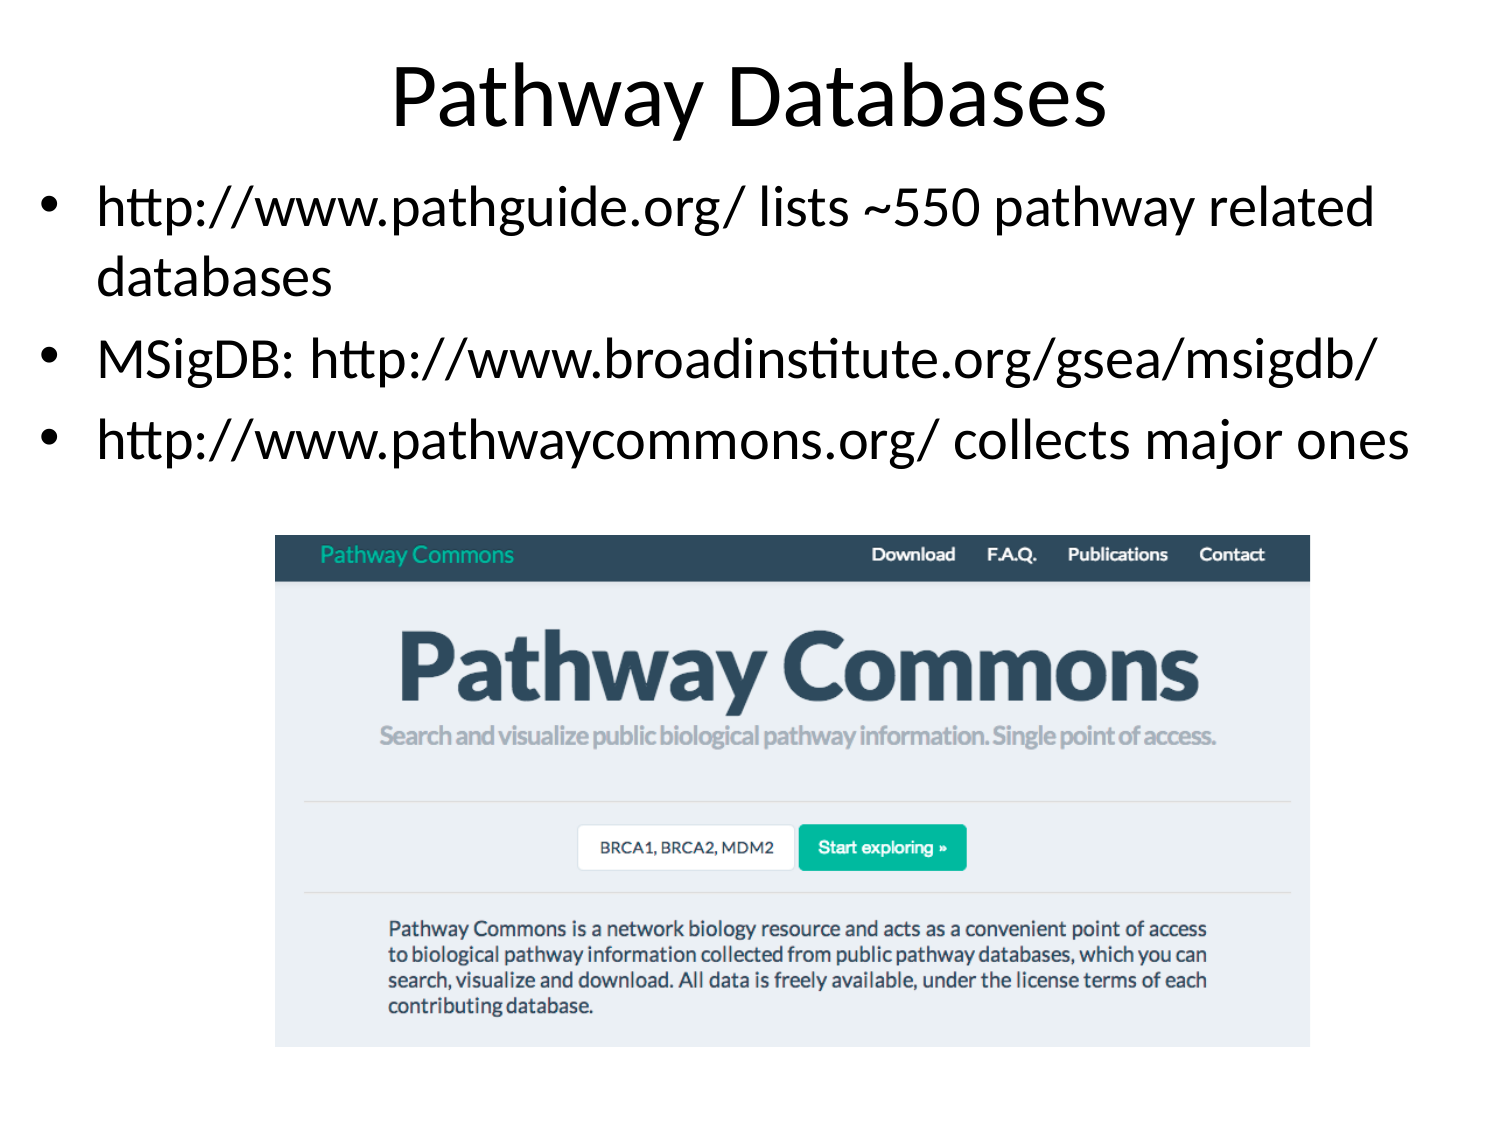

# Pathway Databases
http://www.pathguide.org/ lists ~550 pathway related databases
MSigDB: http://www.broadinstitute.org/gsea/msigdb/
http://www.pathwaycommons.org/ collects major ones